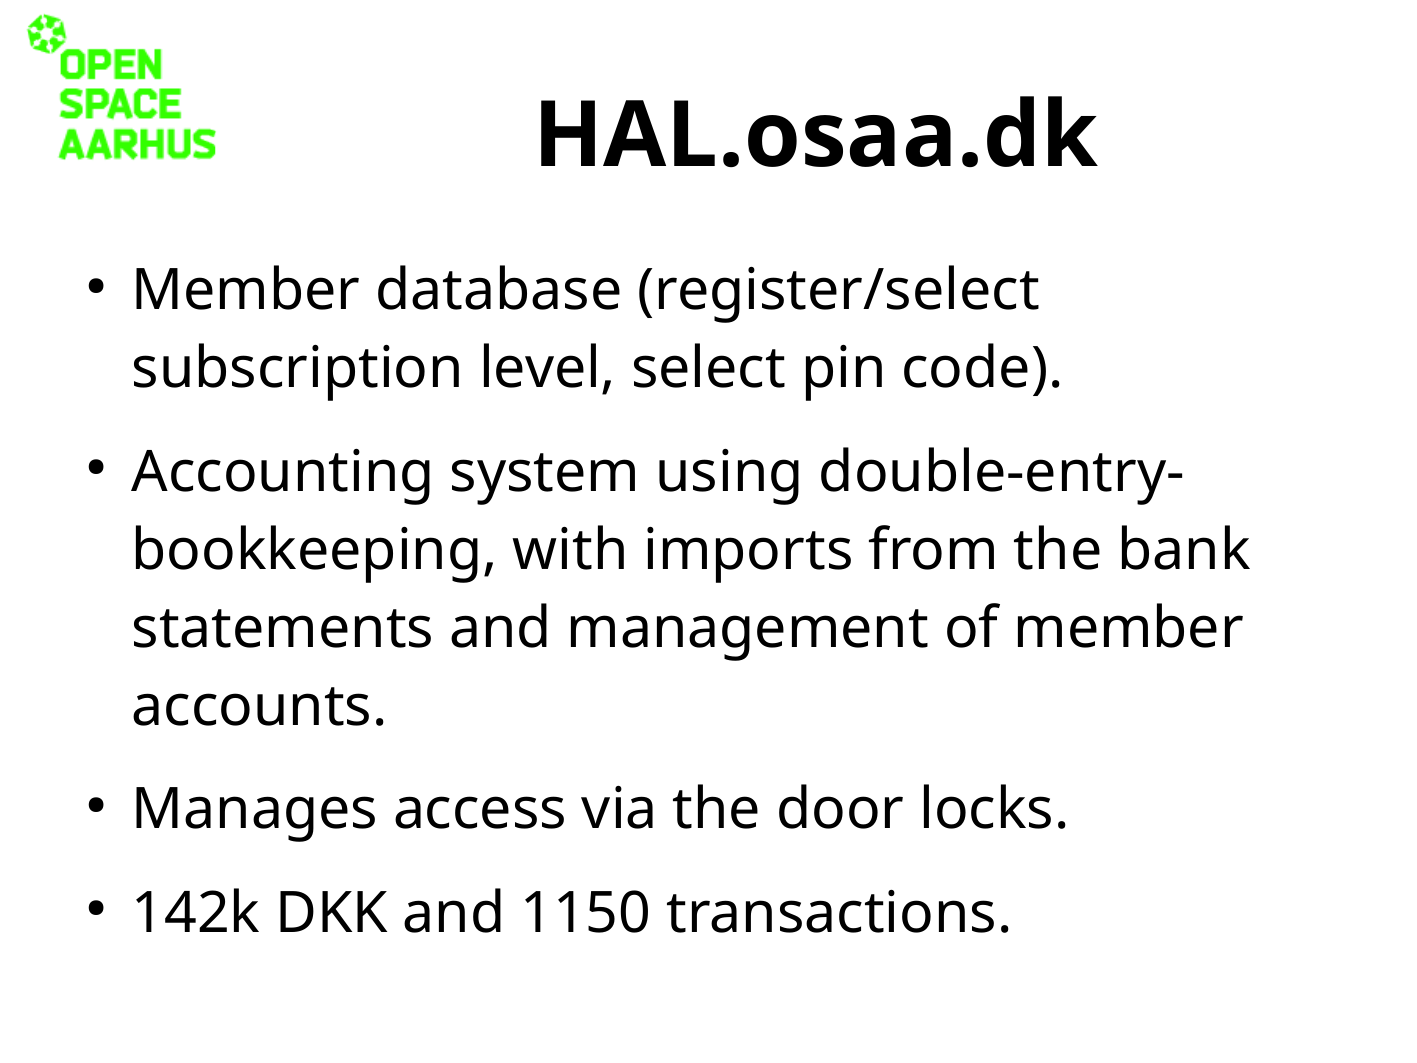

# HAL.osaa.dk
Member database (register/select subscription level, select pin code).
Accounting system using double-entry-bookkeeping, with imports from the bank statements and management of member accounts.
Manages access via the door locks.
142k DKK and 1150 transactions.